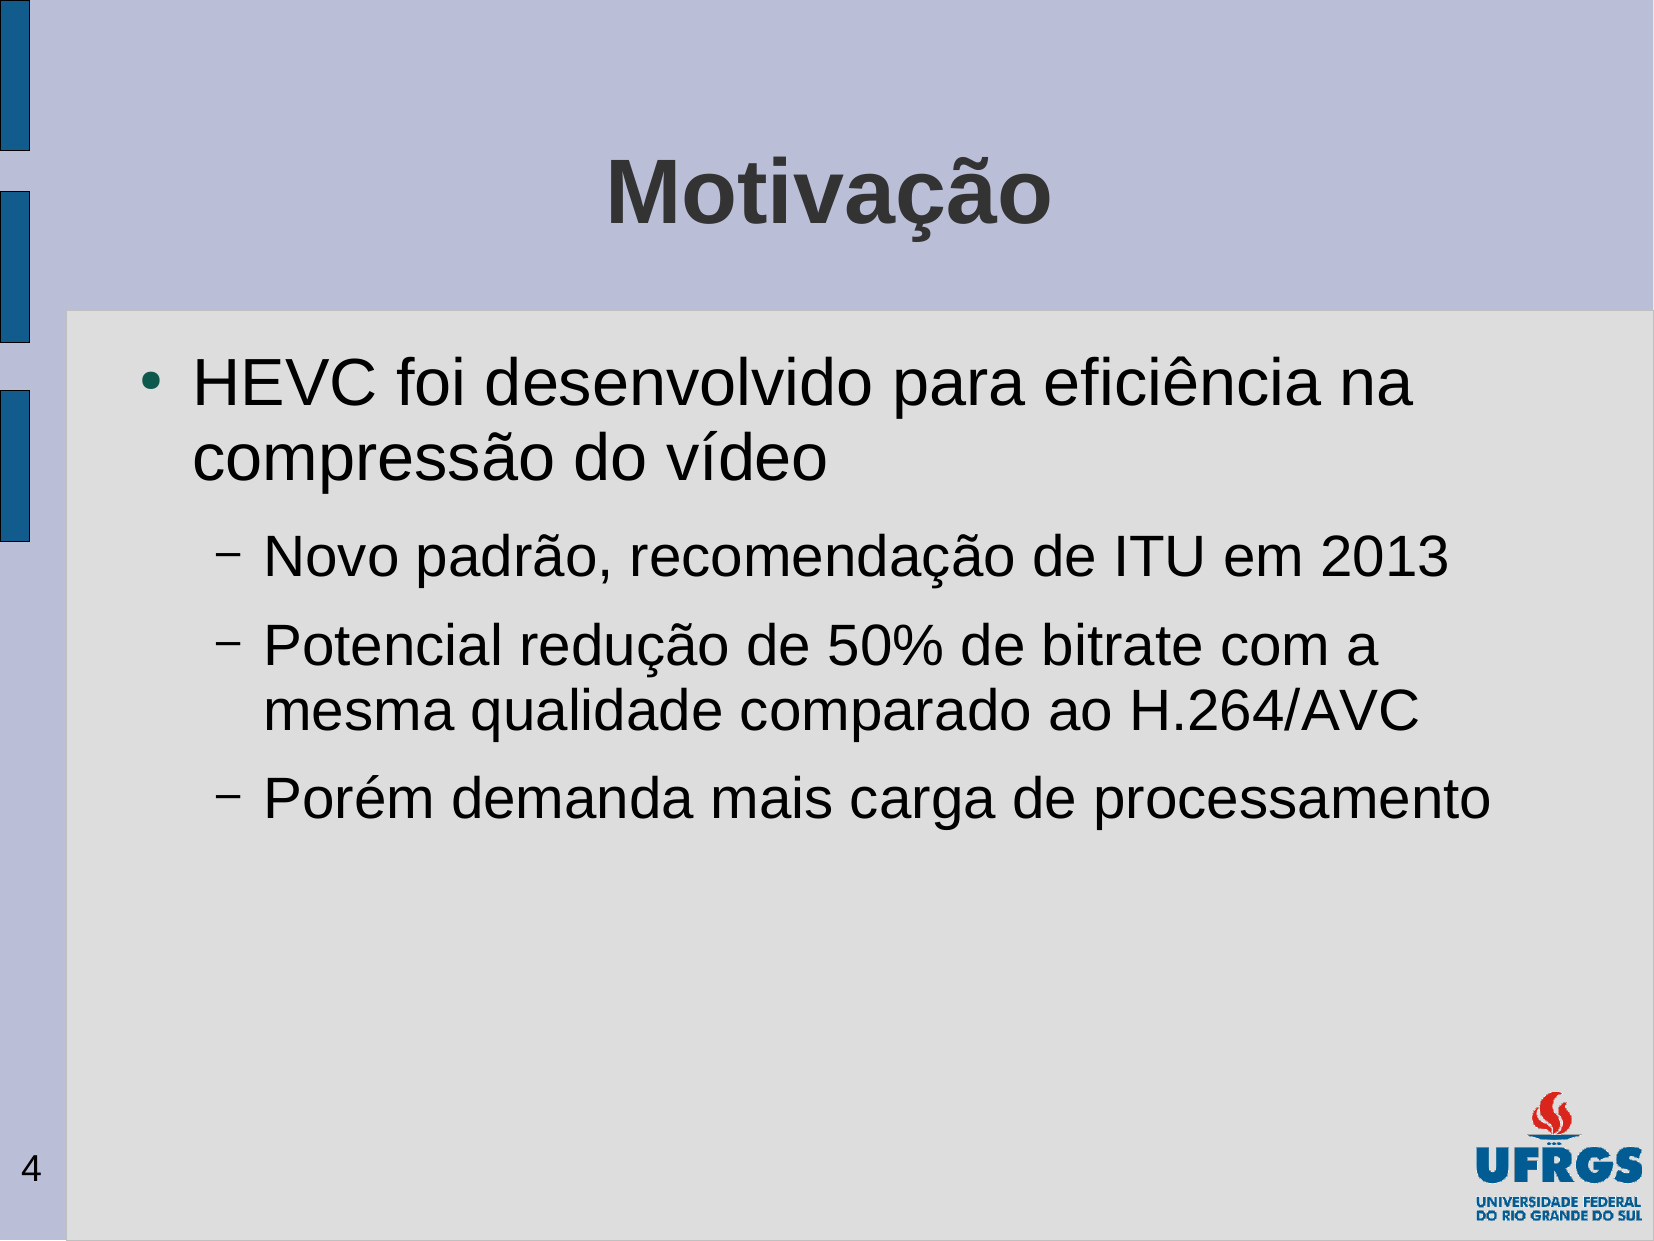

# Motivação
HEVC foi desenvolvido para eficiência na compressão do vídeo
Novo padrão, recomendação de ITU em 2013
Potencial redução de 50% de bitrate com a mesma qualidade comparado ao H.264/AVC
Porém demanda mais carga de processamento